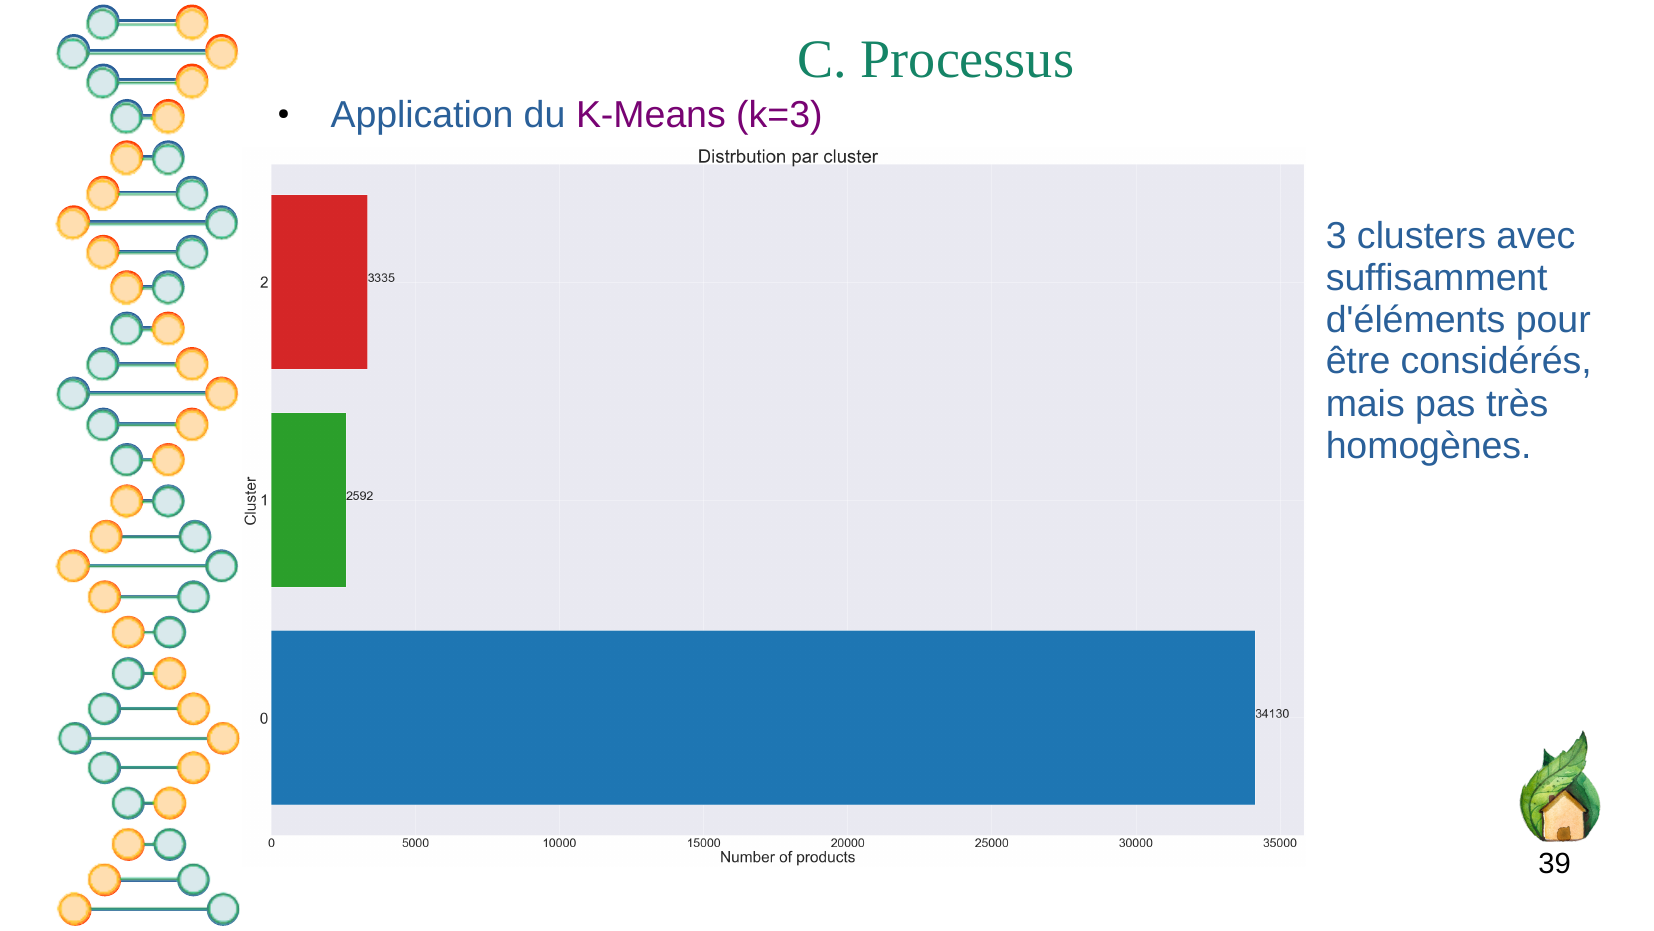

# C. Processus
Application du K-Means (k=3)
3 clusters avec suffisamment d'éléments pour être considérés, mais pas très homogènes.
39